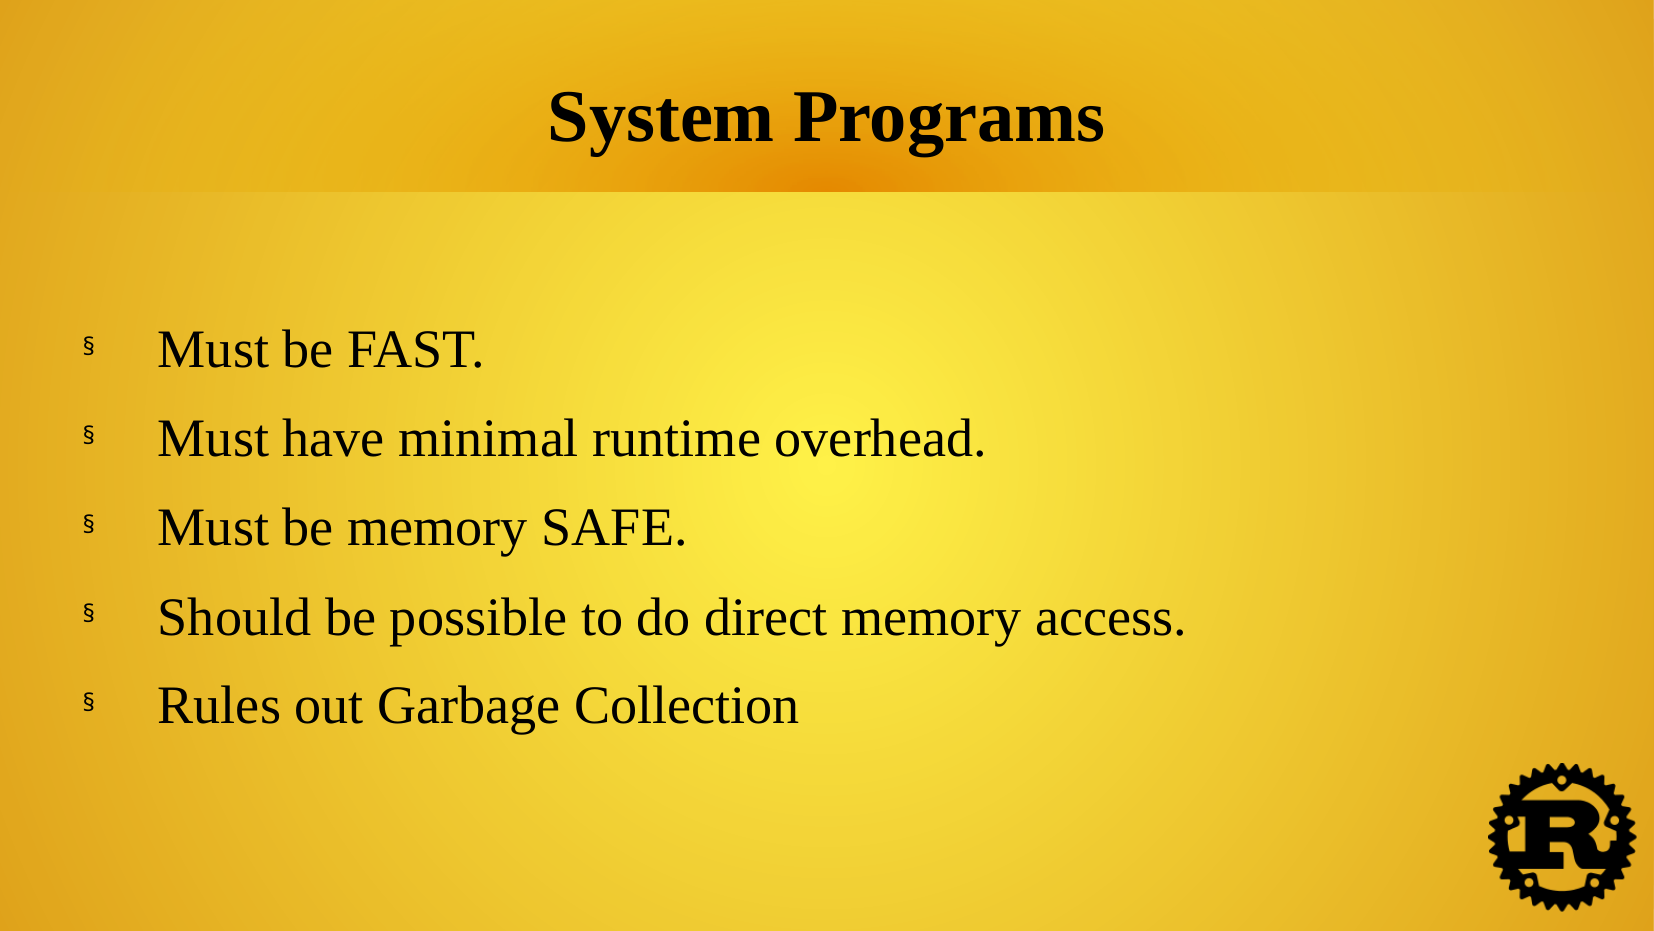

# System Programs
Must be FAST.
Must have minimal runtime overhead.
Must be memory SAFE.
Should be possible to do direct memory access.
Rules out Garbage Collection